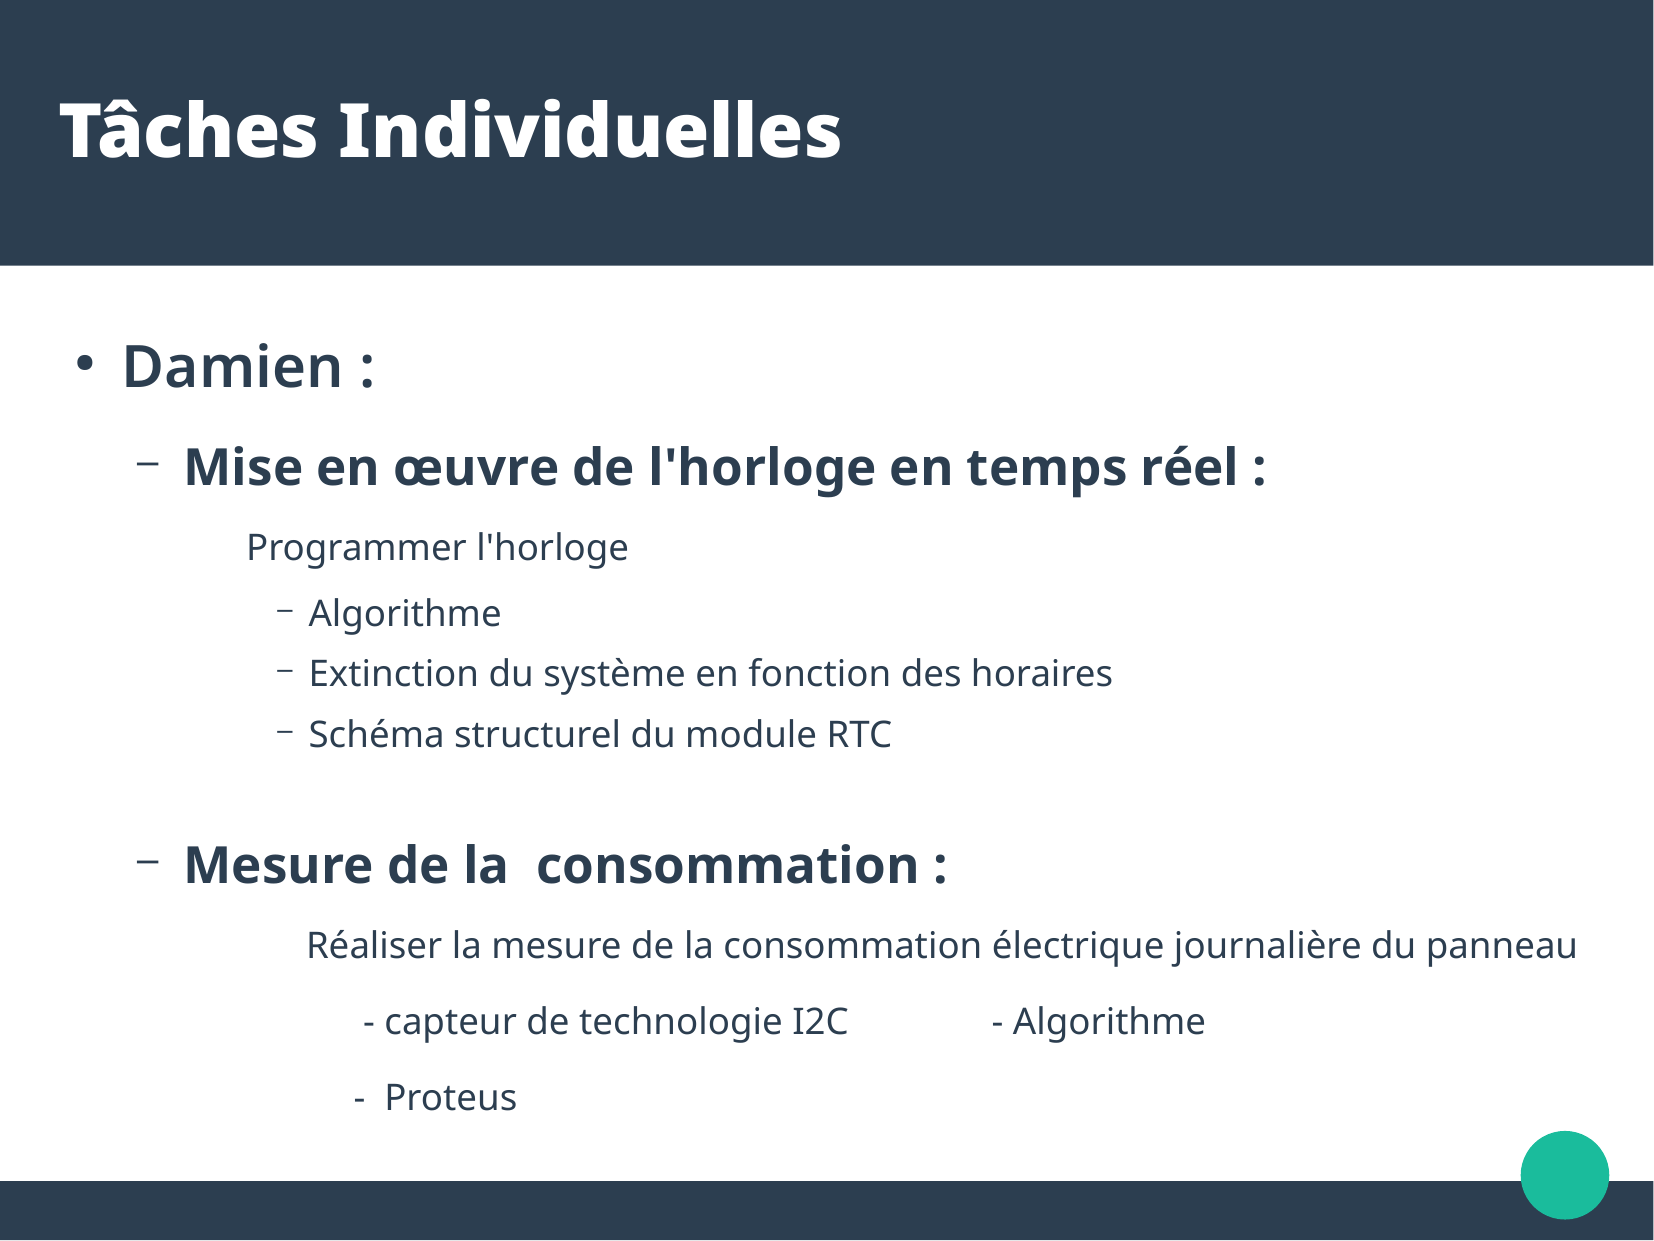

# Tâches Individuelles
Damien :
Mise en œuvre de l'horloge en temps réel :
Programmer l'horloge
Algorithme
Extinction du système en fonction des horaires
Schéma structurel du module RTC
Mesure de la consommation :
 Réaliser la mesure de la consommation électrique journalière du panneau
 - capteur de technologie I2C - Algorithme
 - Proteus